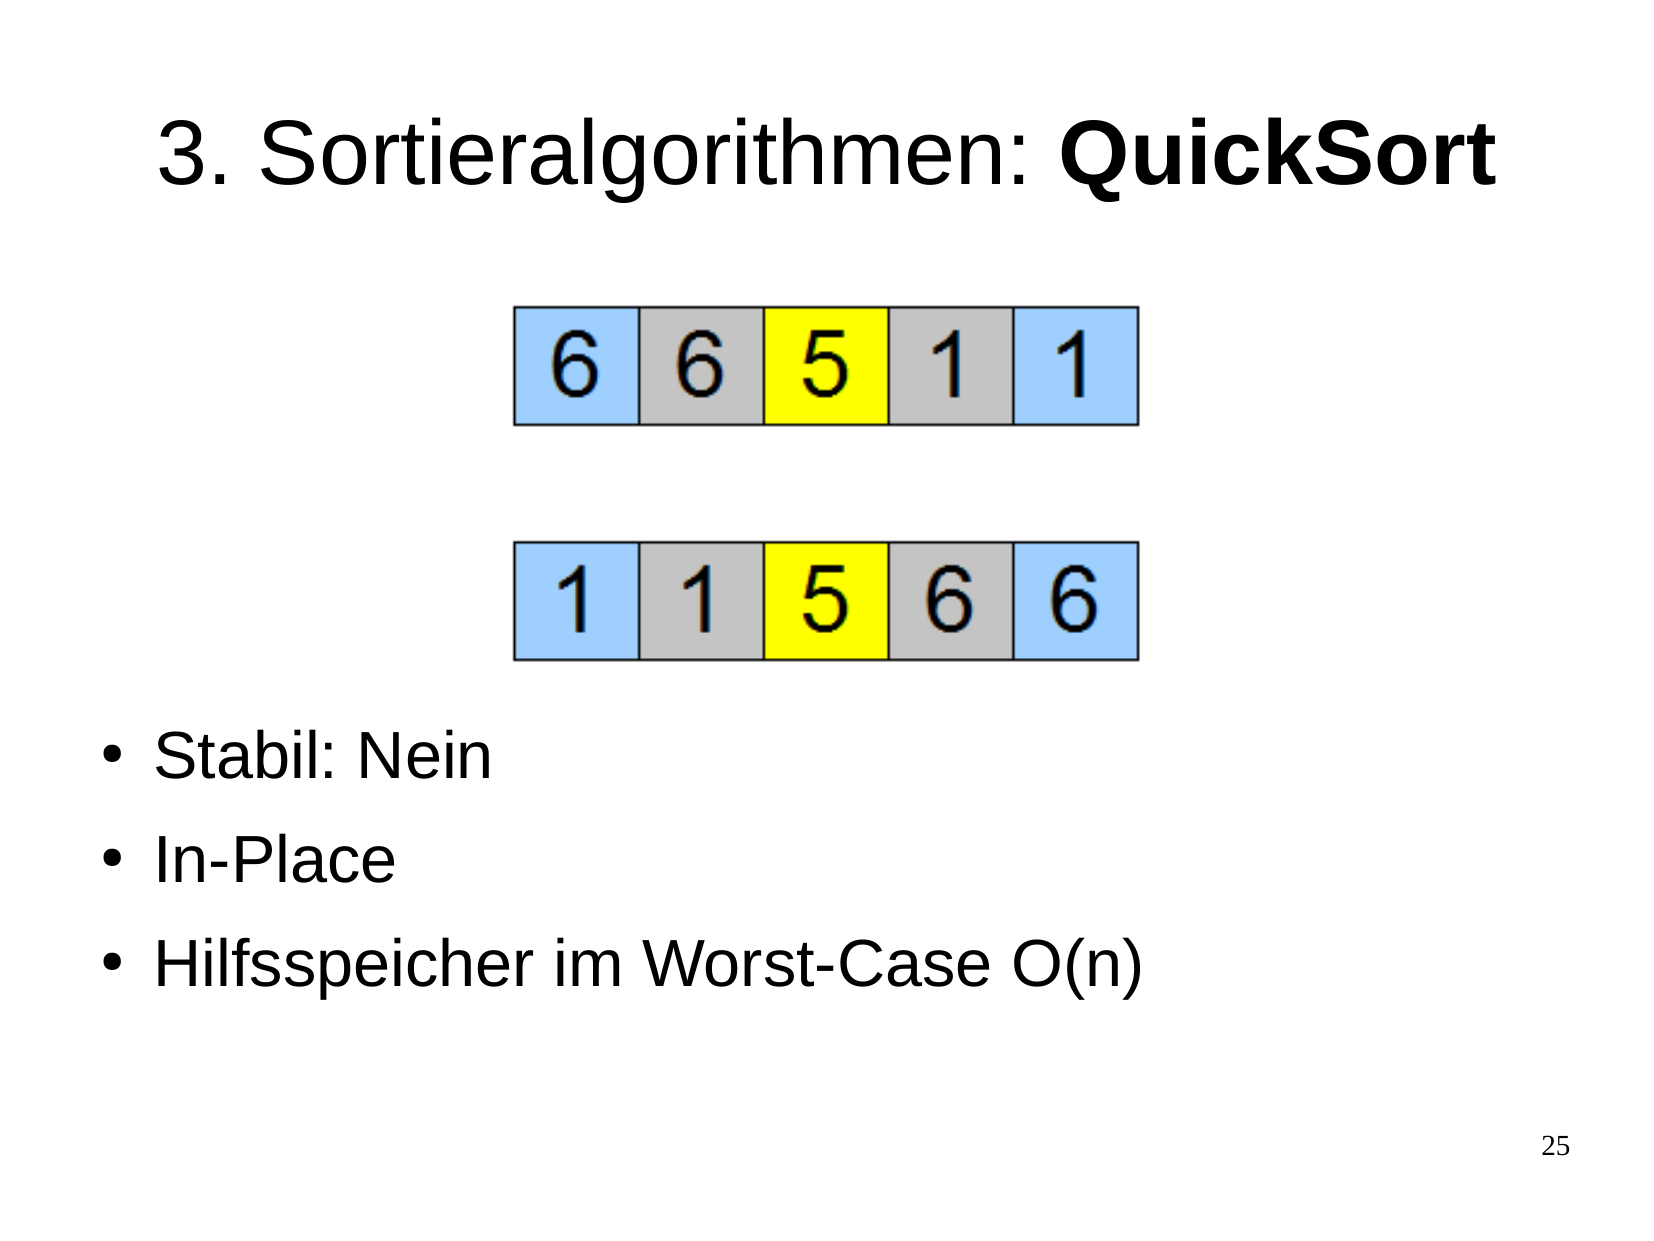

# 3. Sortieralgorithmen: QuickSort
Stabil: Nein
In-Place
Hilfsspeicher im Worst-Case O(n)
25